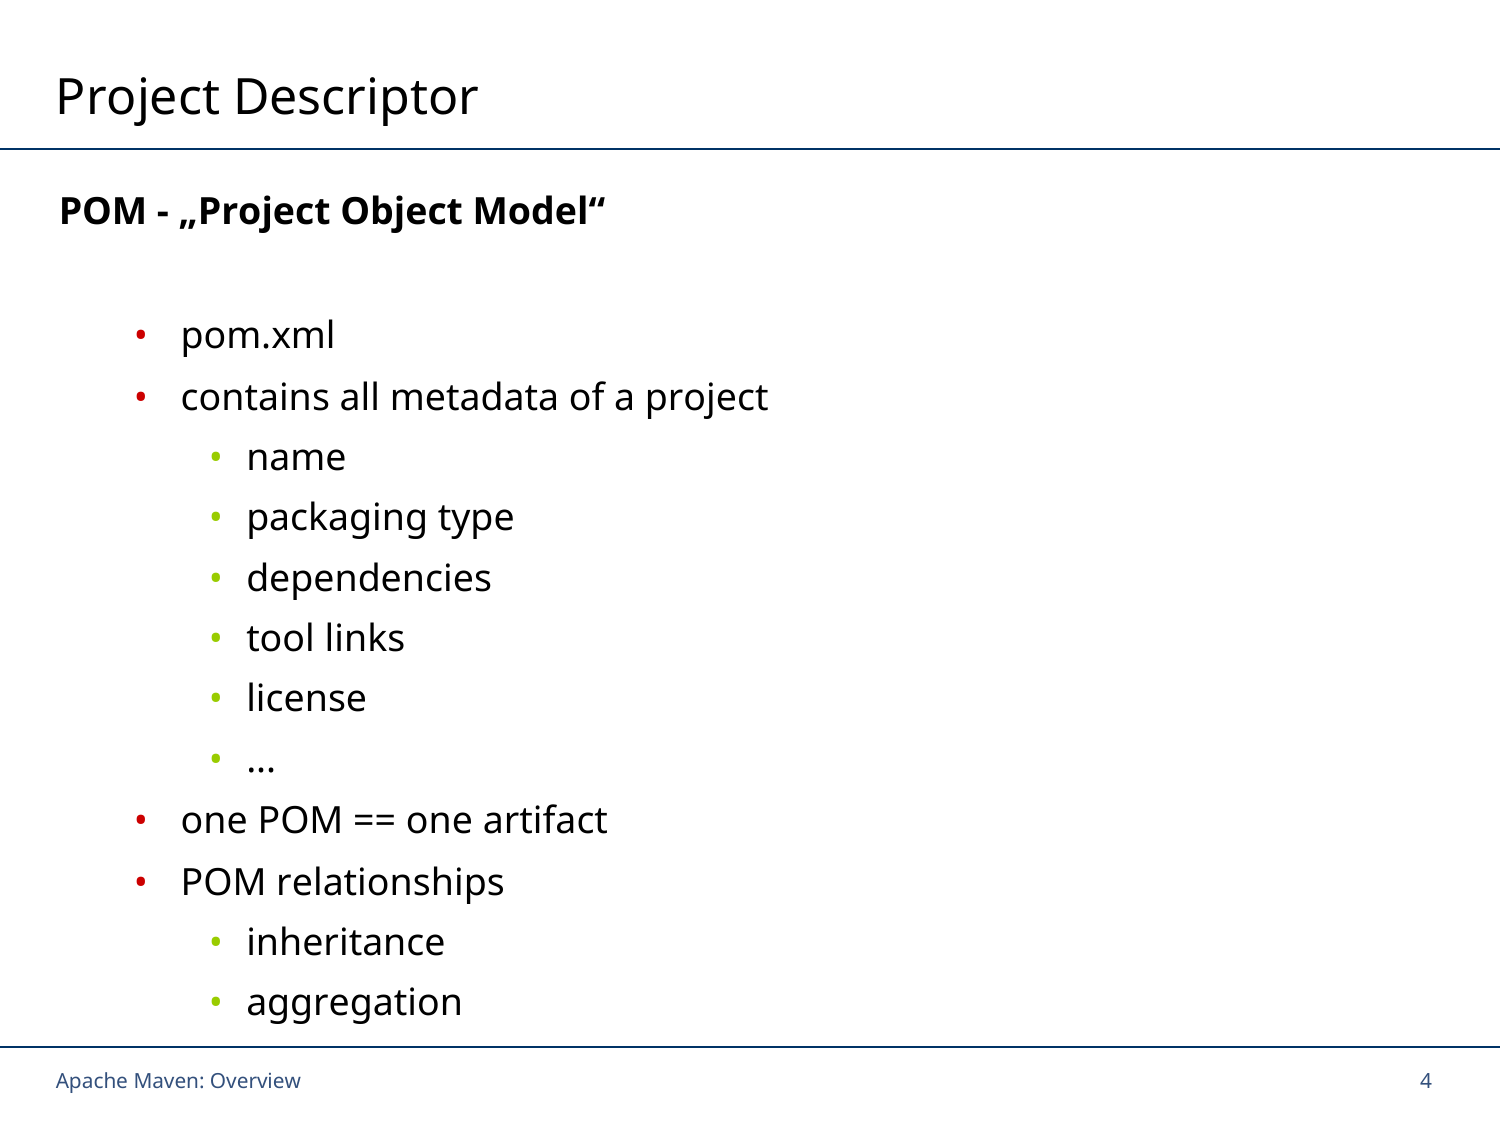

# Project Descriptor
POM - „Project Object Model“
pom.xml
contains all metadata of a project
name
packaging type
dependencies
tool links
license
...
one POM == one artifact
POM relationships
inheritance
aggregation
Apache Maven: Overview
4